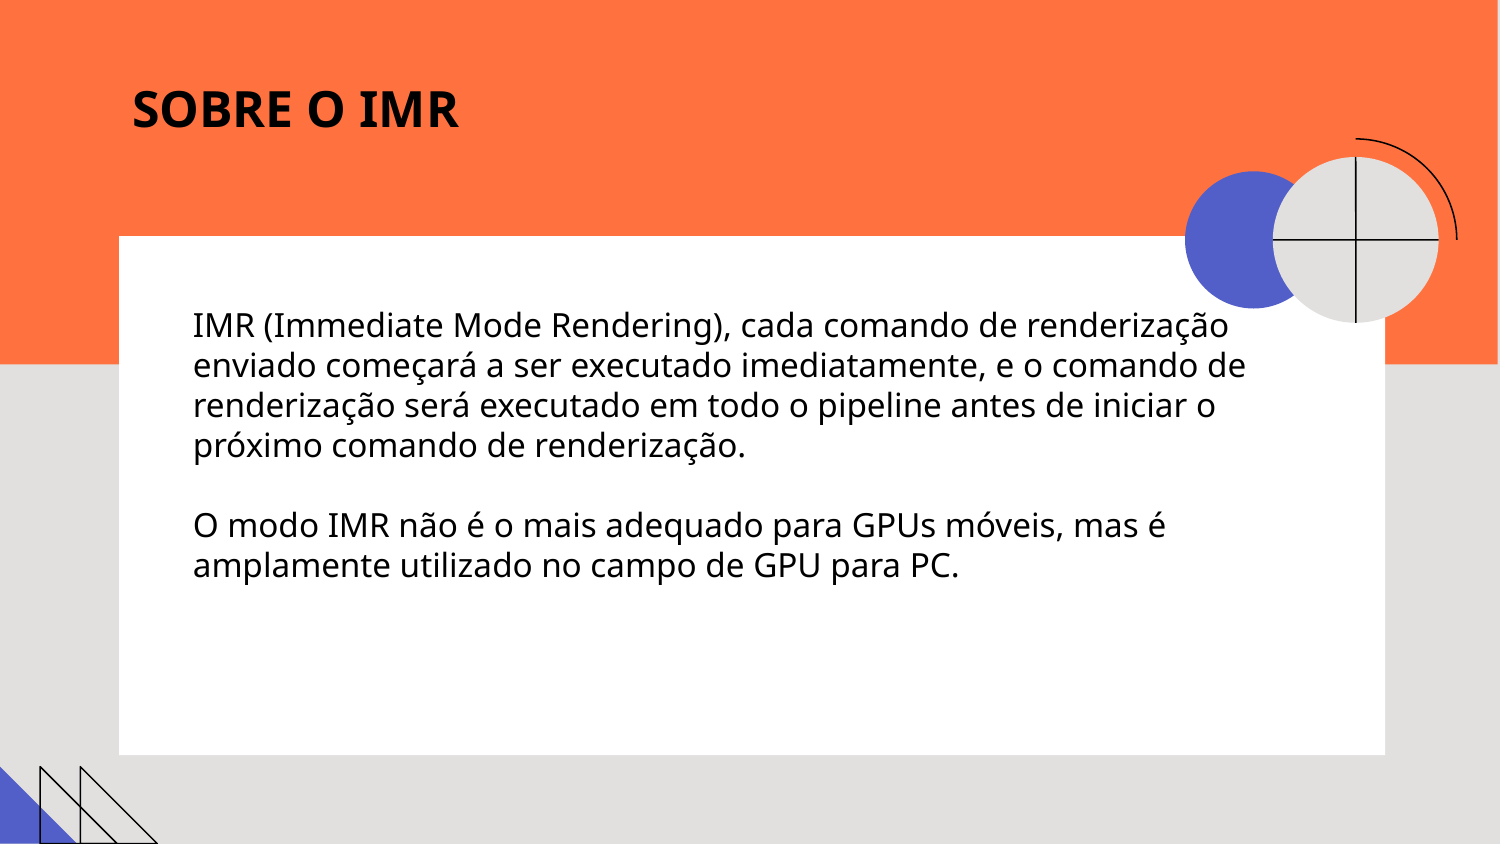

# SOBRE O IMR
IMR (Immediate Mode Rendering), cada comando de renderização enviado começará a ser executado imediatamente, e o comando de renderização será executado em todo o pipeline antes de iniciar o próximo comando de renderização.
O modo IMR não é o mais adequado para GPUs móveis, mas é amplamente utilizado no campo de GPU para PC.